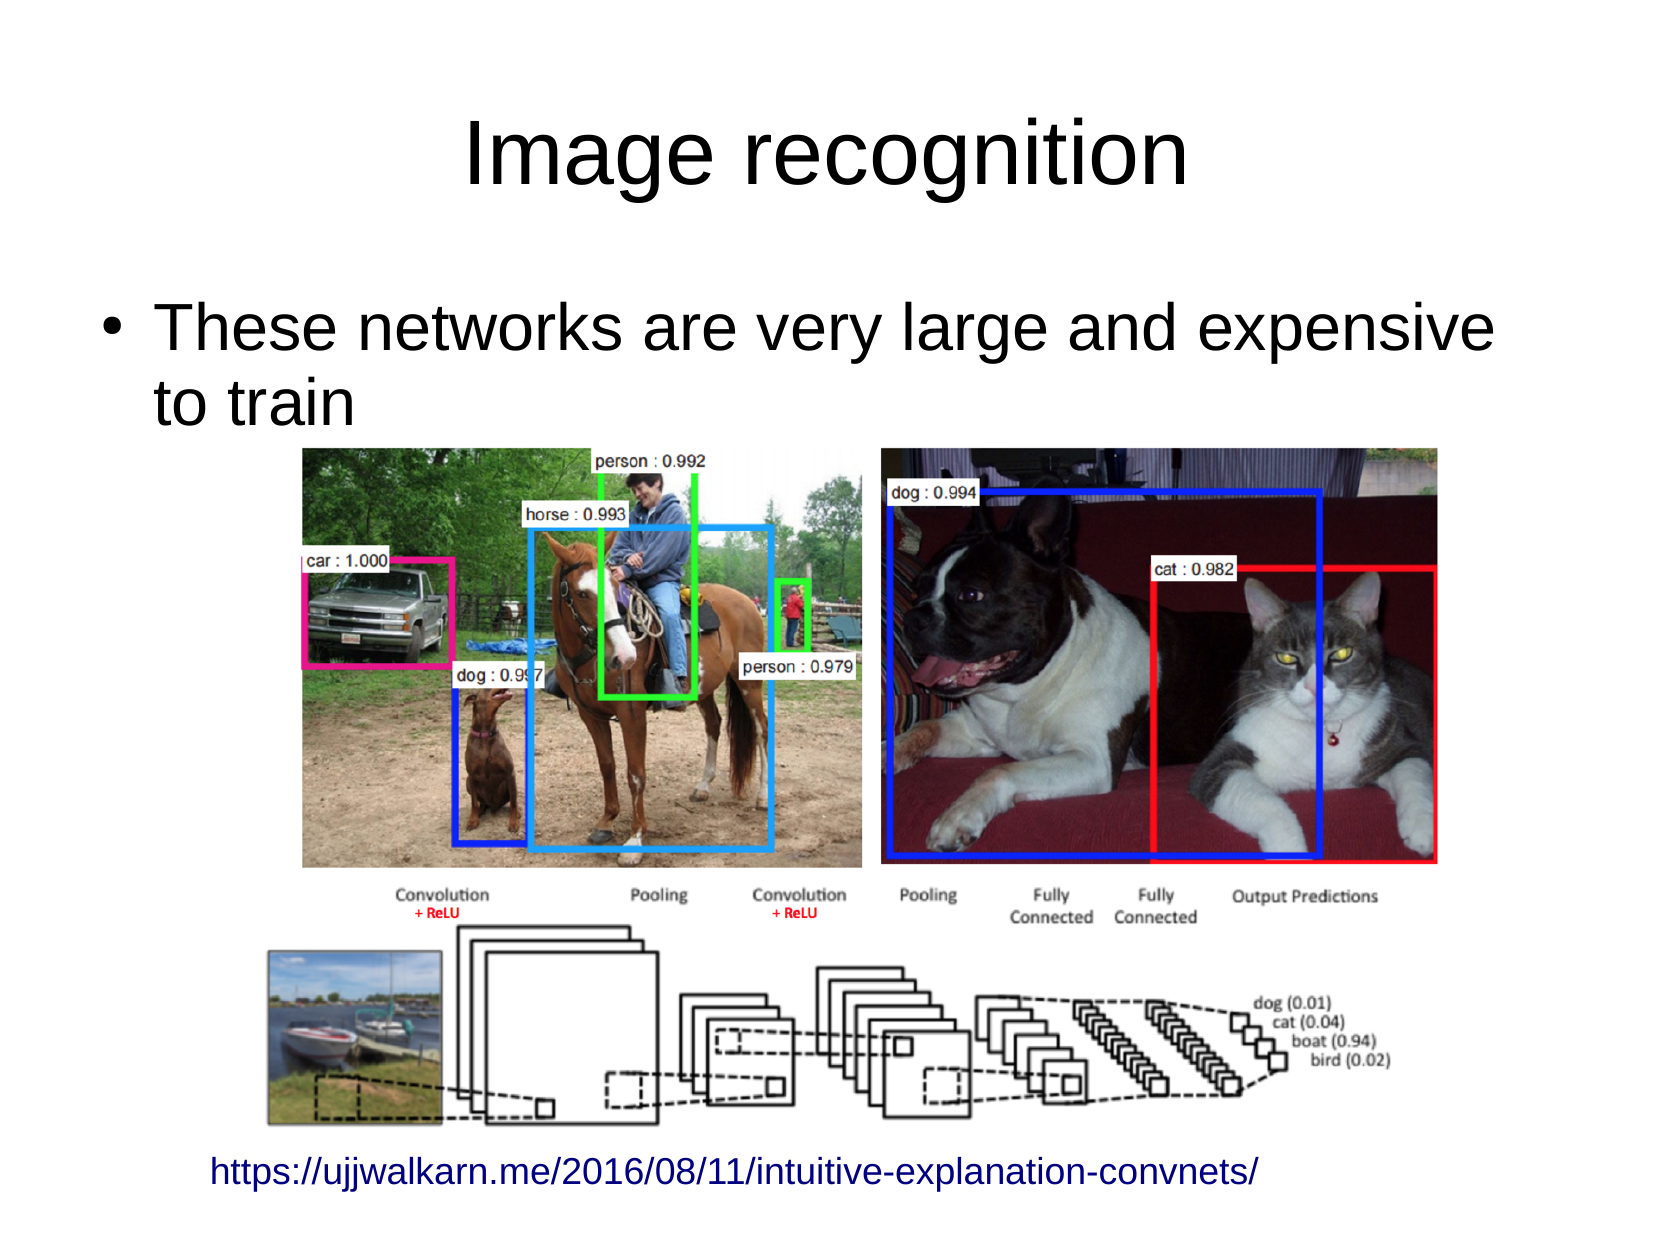

# Image recognition
These networks are very large and expensive to train
https://ujjwalkarn.me/2016/08/11/intuitive-explanation-convnets/